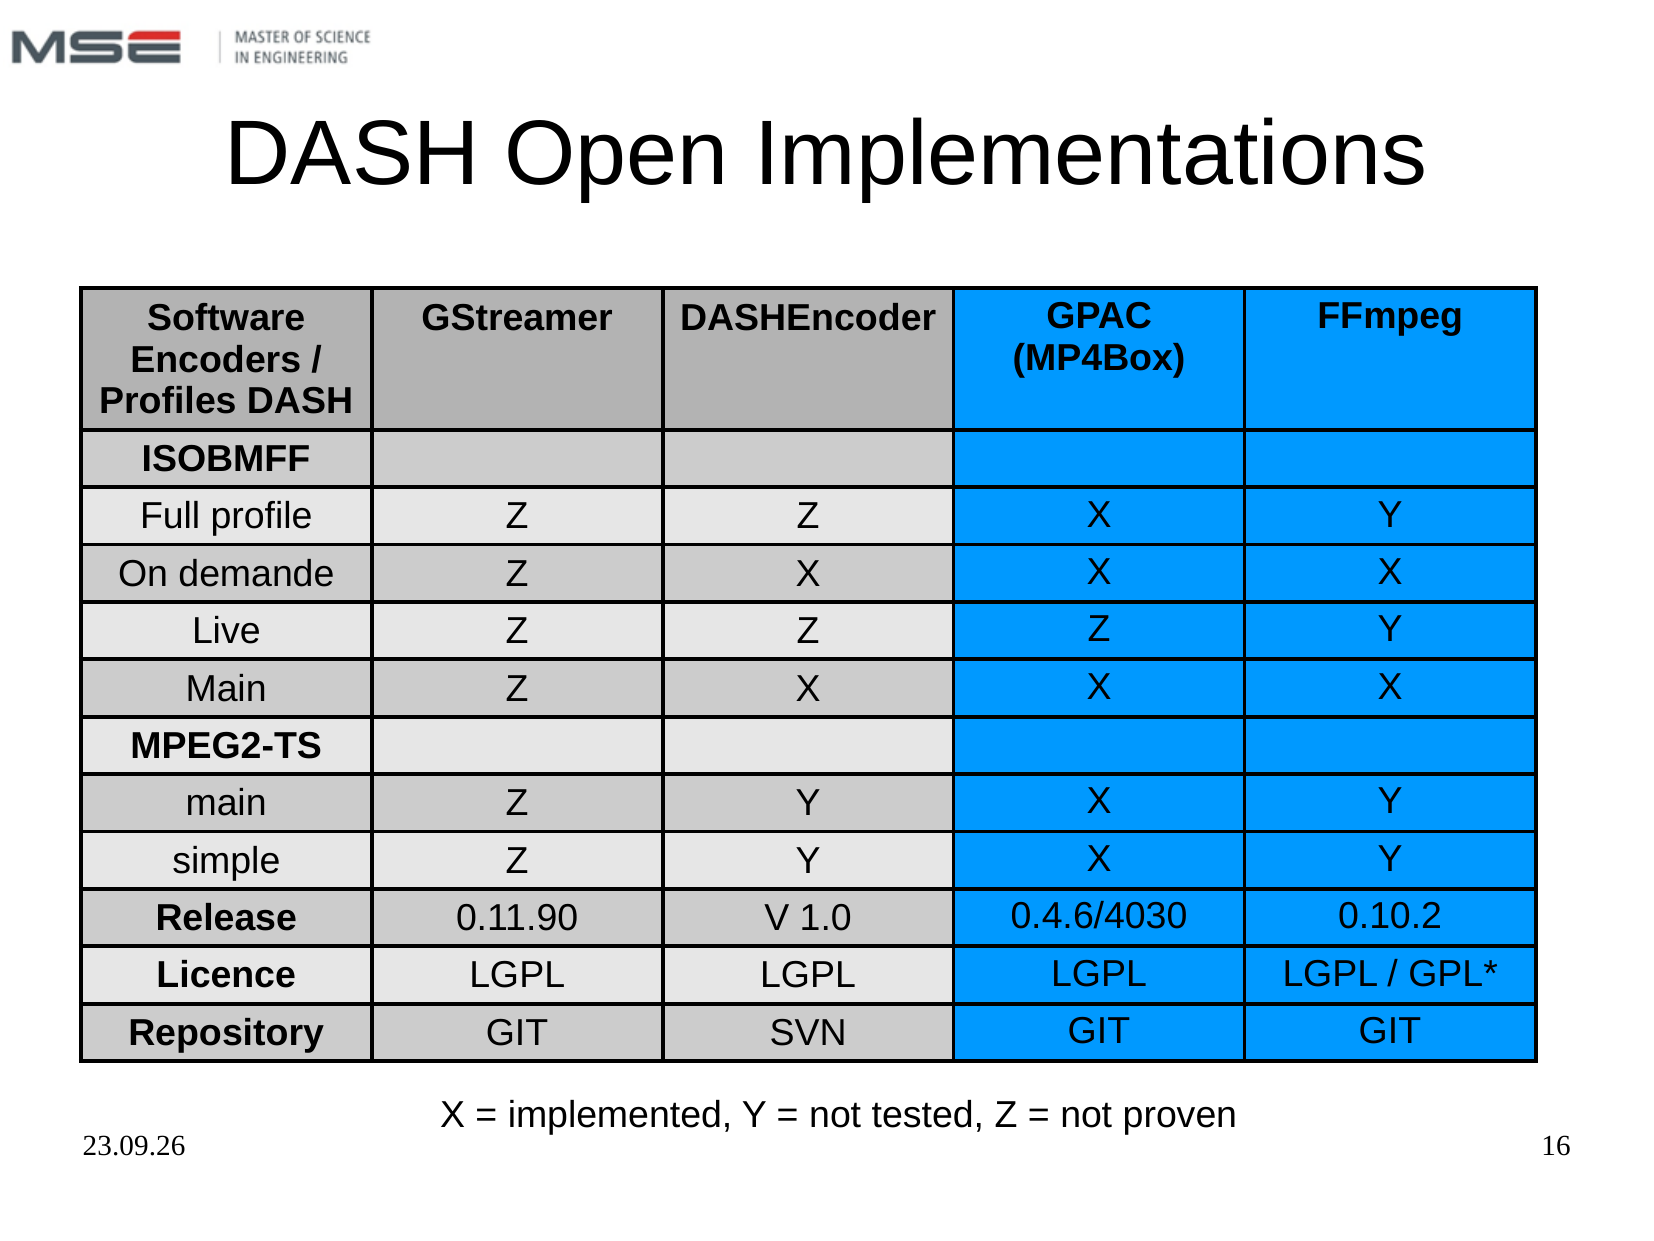

# DASH Open Implementations
| Software Encoders / Profiles DASH | GStreamer | DASHEncoder | GPAC (MP4Box) | FFmpeg |
| --- | --- | --- | --- | --- |
| ISOBMFF | | | | |
| Full profile | Z | Z | X | Y |
| On demande | Z | X | X | X |
| Live | Z | Z | Z | Y |
| Main | Z | X | X | X |
| MPEG2-TS | | | | |
| main | Z | Y | X | Y |
| simple | Z | Y | X | Y |
| Release | 0.11.90 | V 1.0 | 0.4.6/4030 | 0.10.2 |
| Licence | LGPL | LGPL | LGPL | LGPL / GPL\* |
| Repository | GIT | SVN | GIT | GIT |
X = implemented, Y = not tested, Z = not proven
16